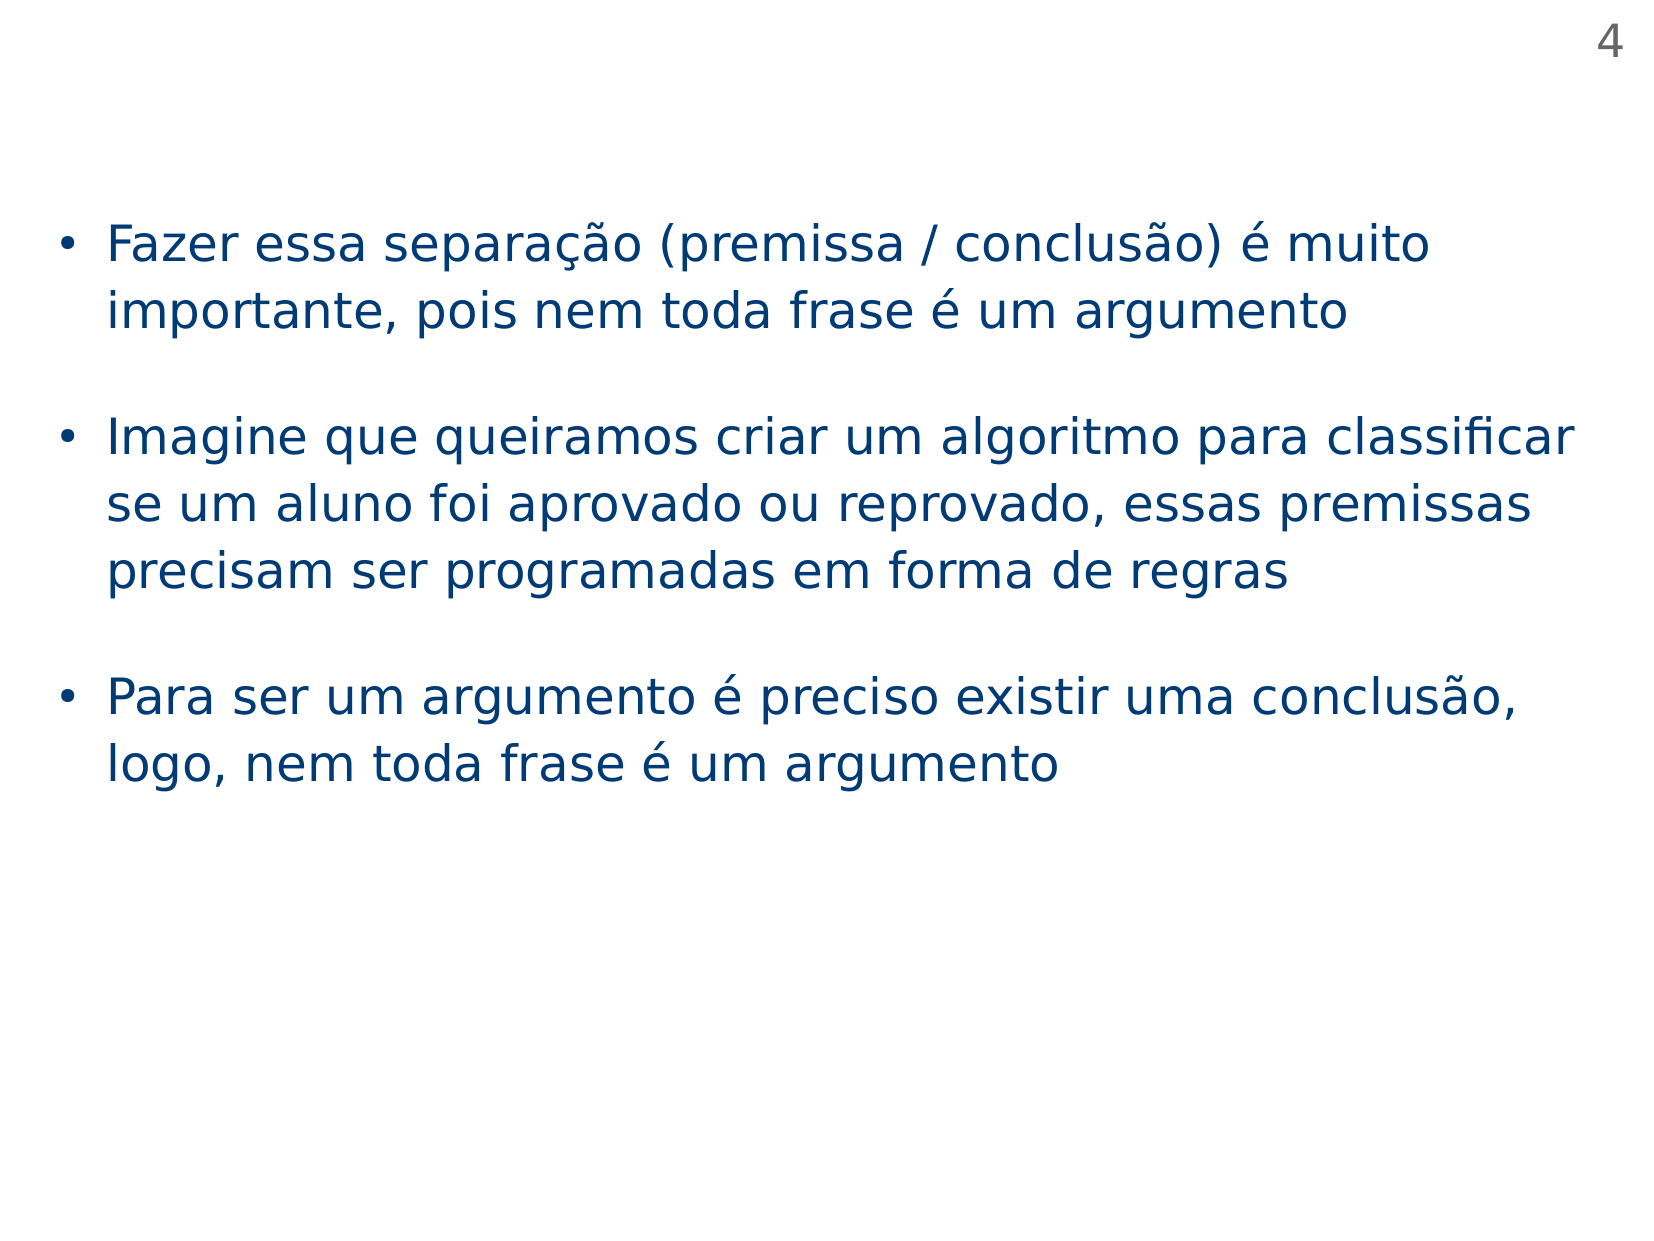

4
#
Fazer essa separação (premissa / conclusão) é muito importante, pois nem toda frase é um argumento
Imagine que queiramos criar um algoritmo para classificar se um aluno foi aprovado ou reprovado, essas premissas precisam ser programadas em forma de regras
Para ser um argumento é preciso existir uma conclusão, logo, nem toda frase é um argumento